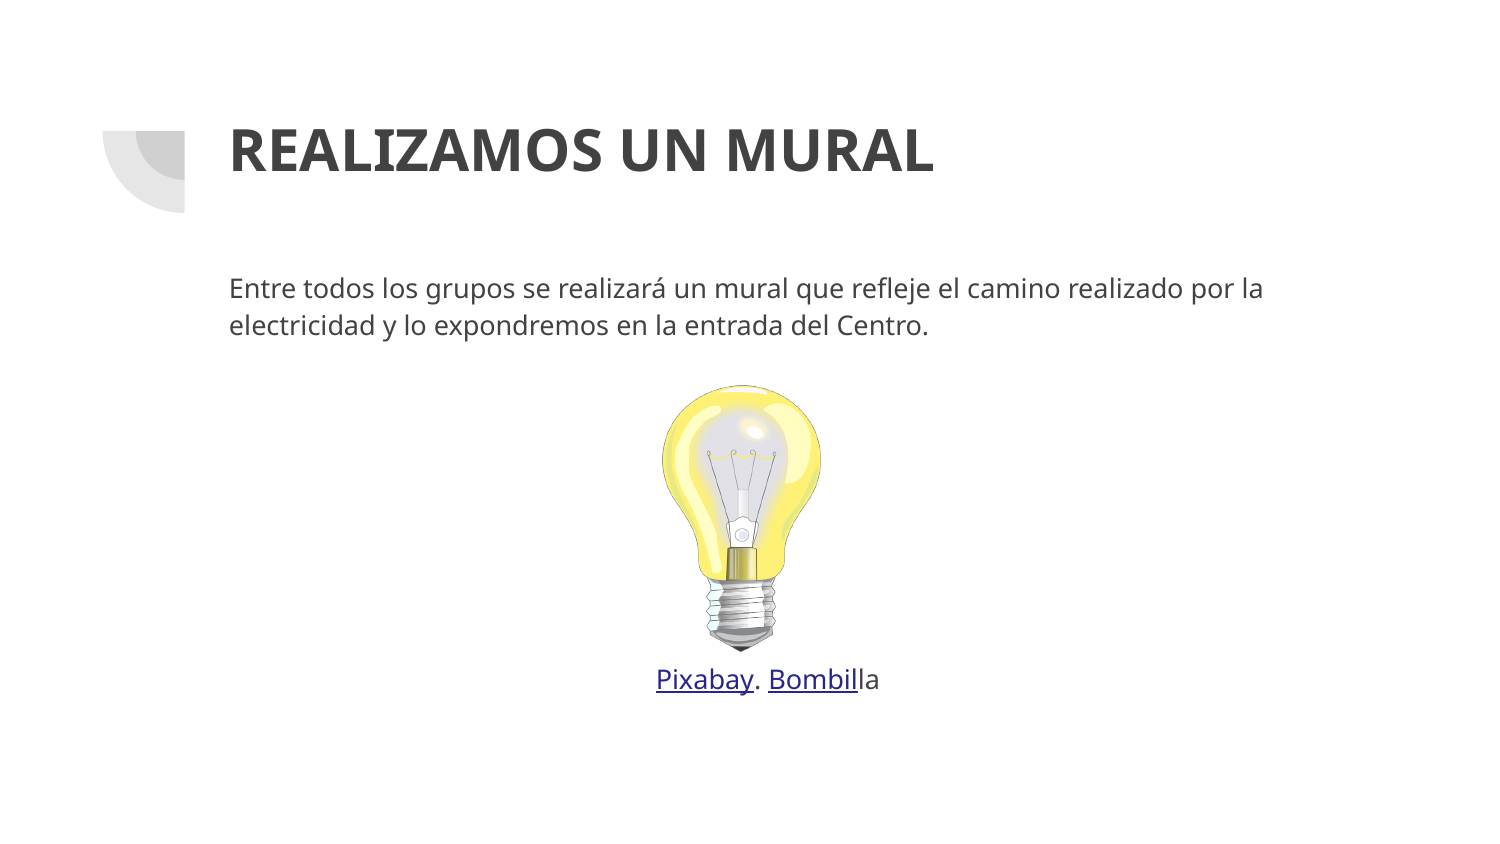

# REALIZAMOS UN MURAL
Entre todos los grupos se realizará un mural que refleje el camino realizado por la electricidad y lo expondremos en la entrada del Centro.
 Pixabay. Bombilla